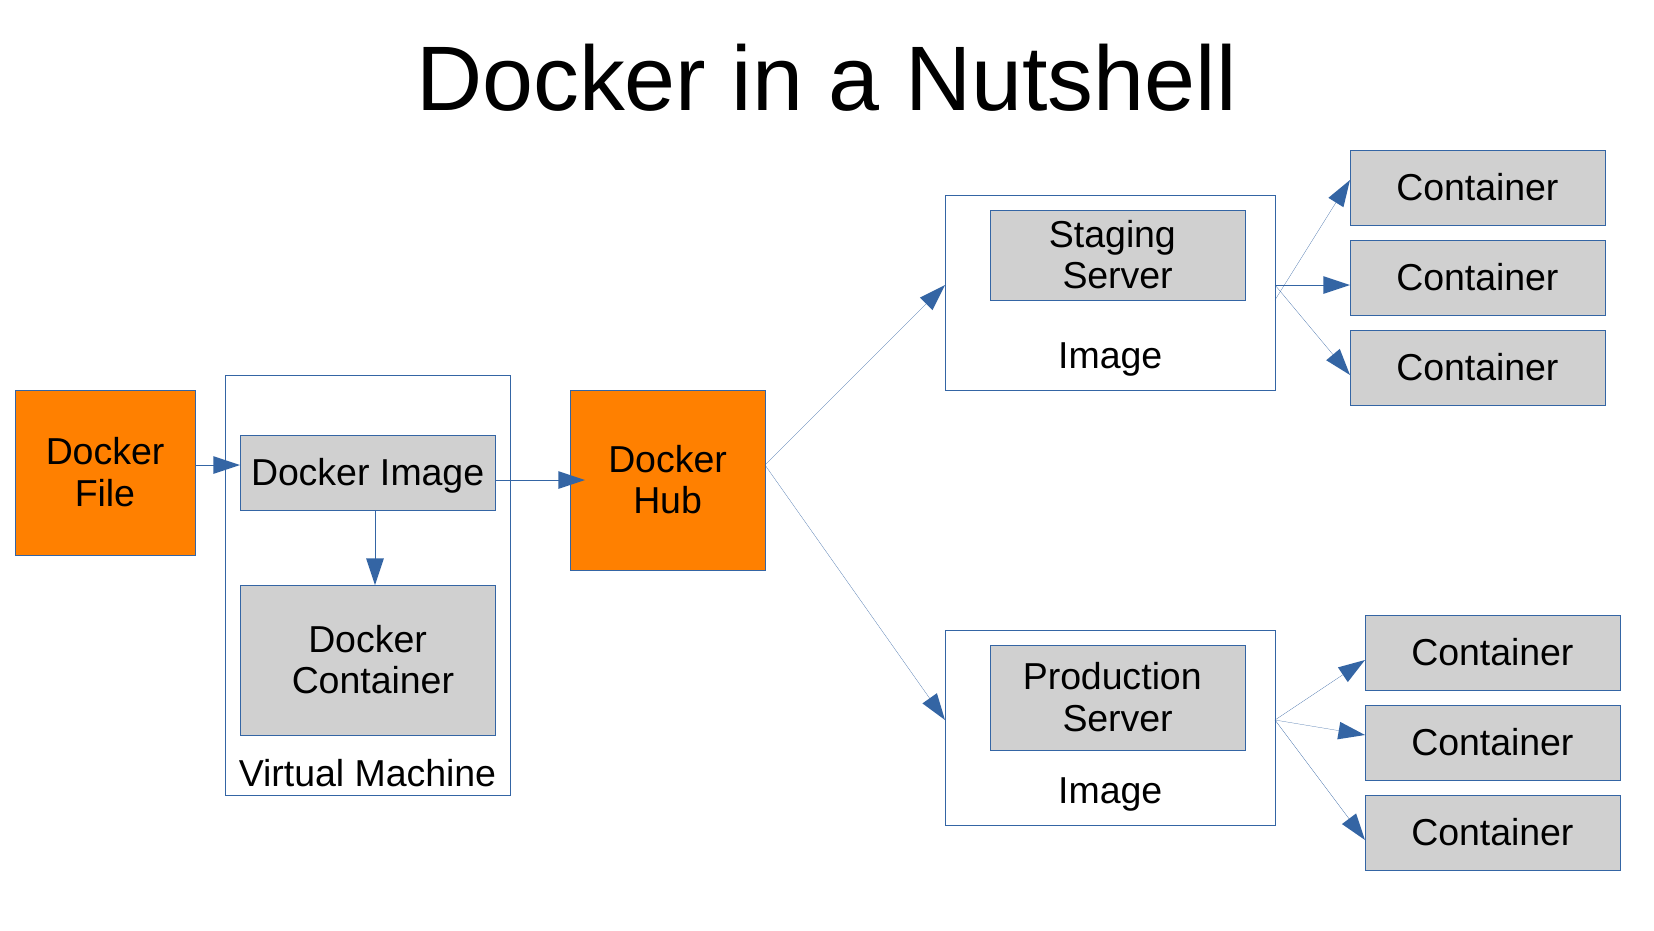

# Docker in a Nutshell
Container
Image
Staging
Server
Container
Container
Virtual Machine
Docker
File
Docker
Hub
Docker Image
Docker
 Container
Container
Image
Production
Server
Container
Container